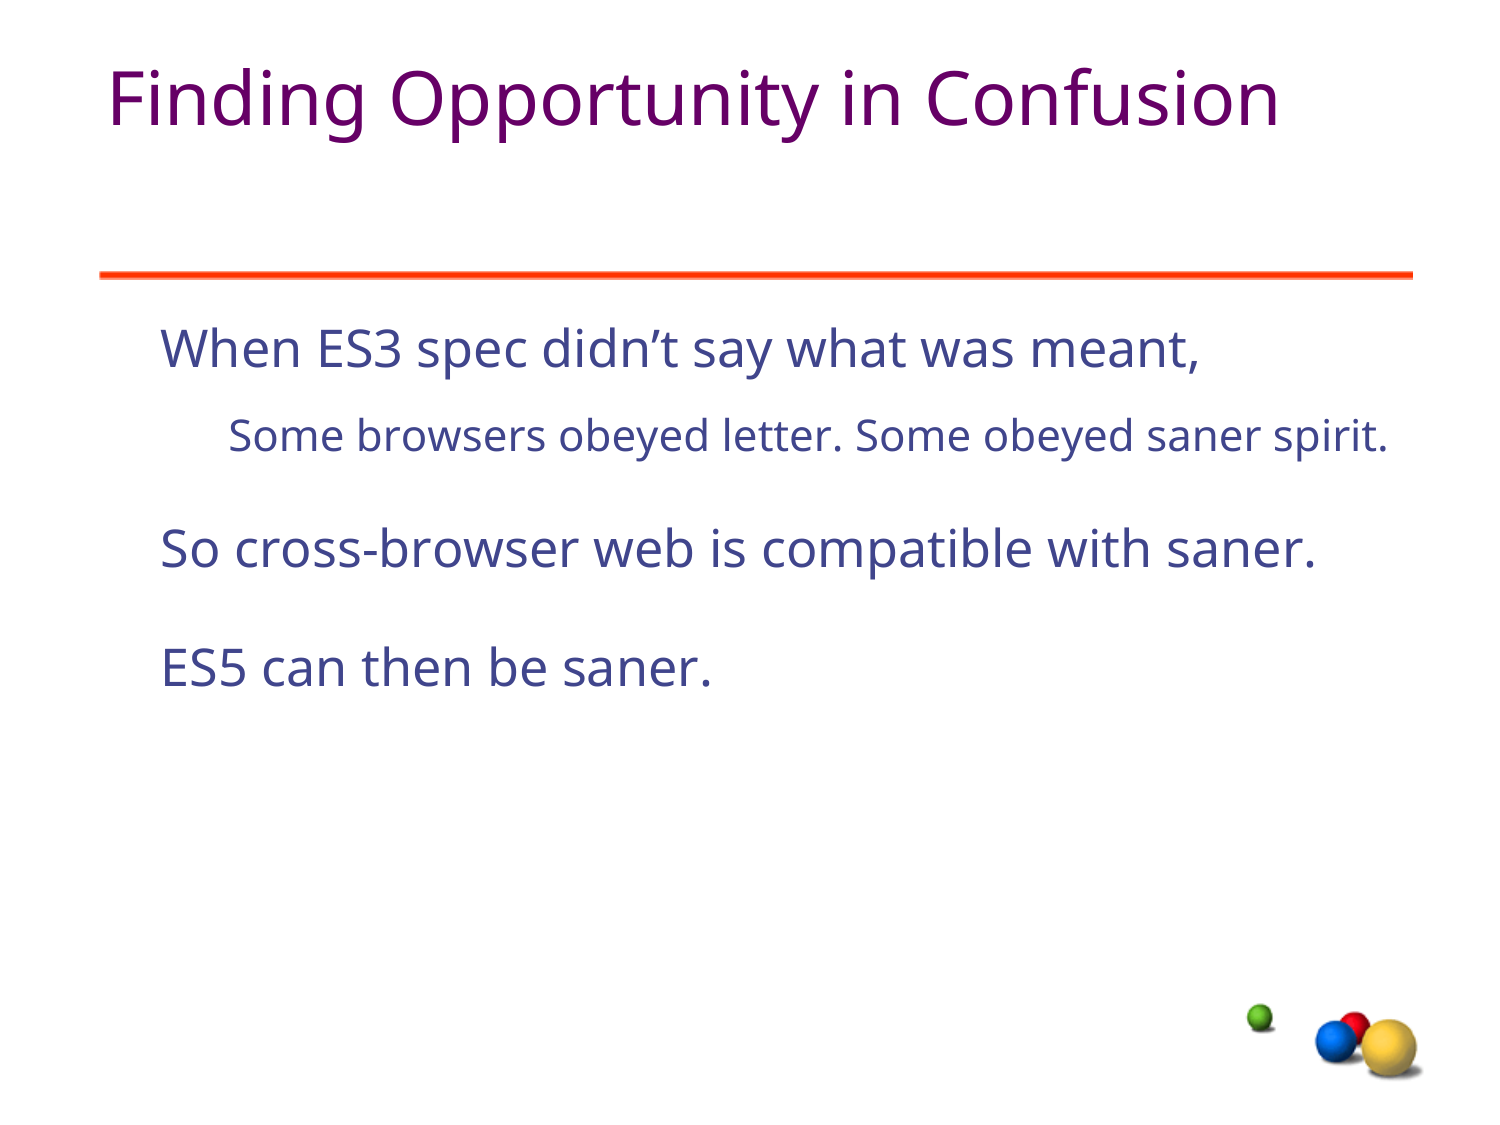

# Finding Opportunity in Confusion
When ES3 spec didn’t say what was meant,
Some browsers obeyed letter. Some obeyed saner spirit.
So cross-browser web is compatible with saner.
ES5 can then be saner.